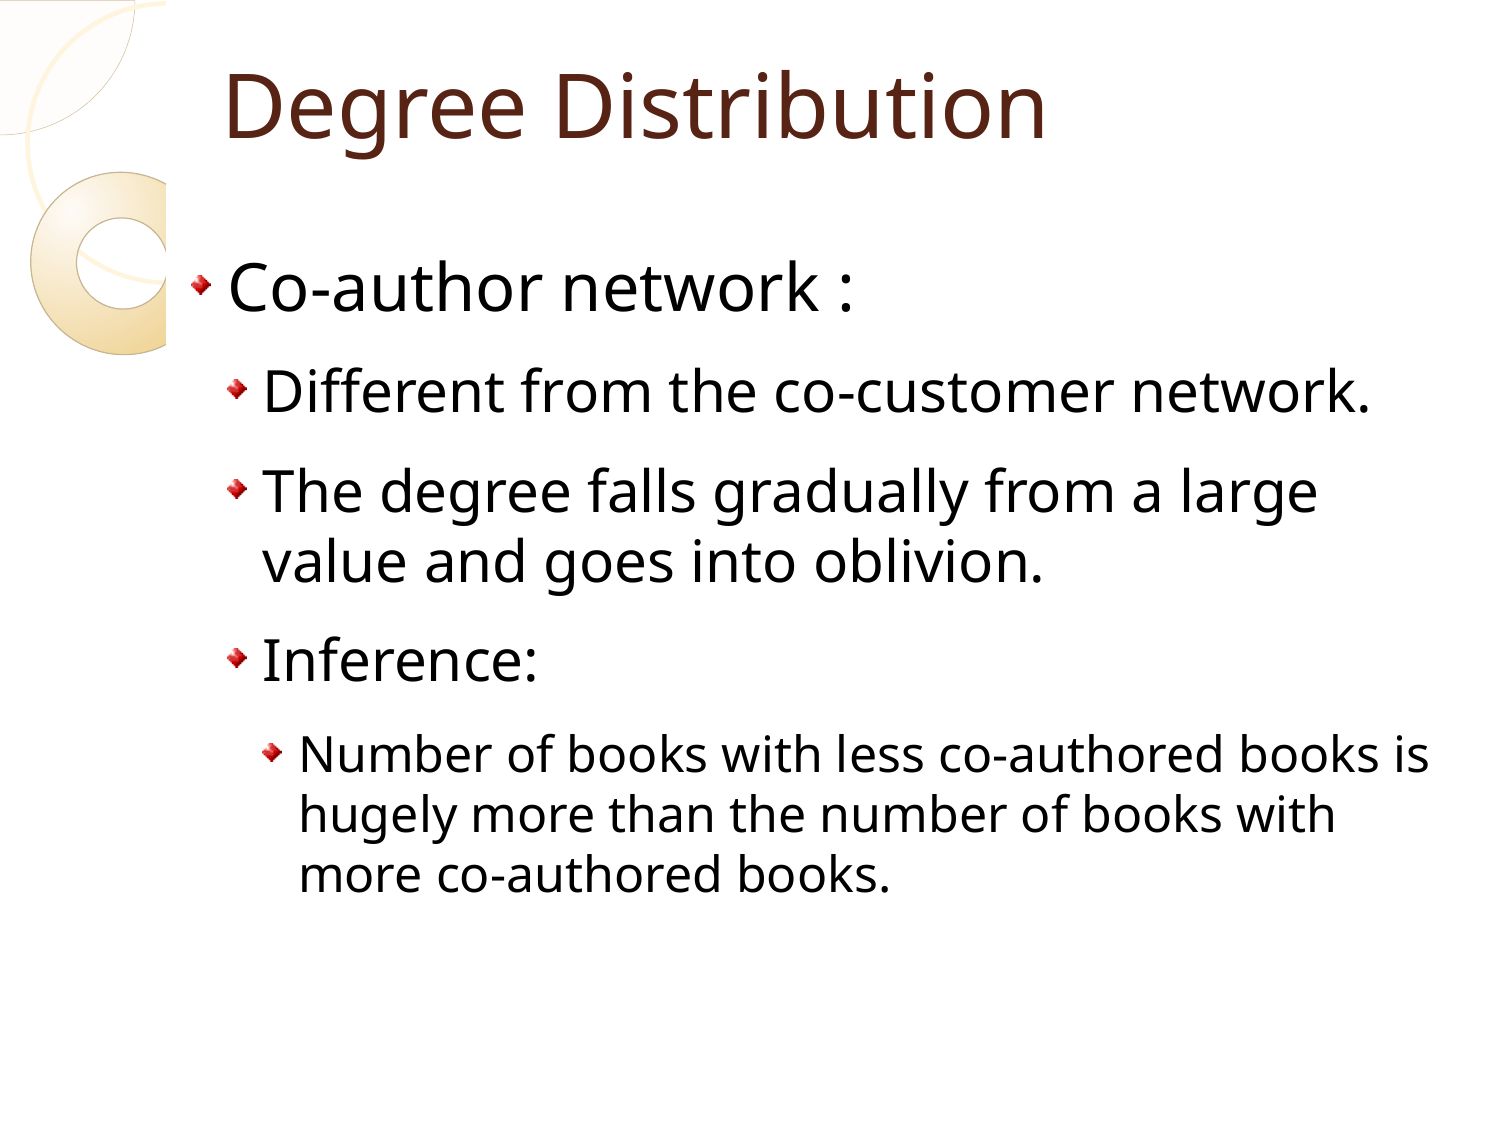

Degree Distribution
 Co-author network :
Different from the co-customer network.
The degree falls gradually from a large value and goes into oblivion.
Inference:
Number of books with less co-authored books is hugely more than the number of books with more co-authored books.
#